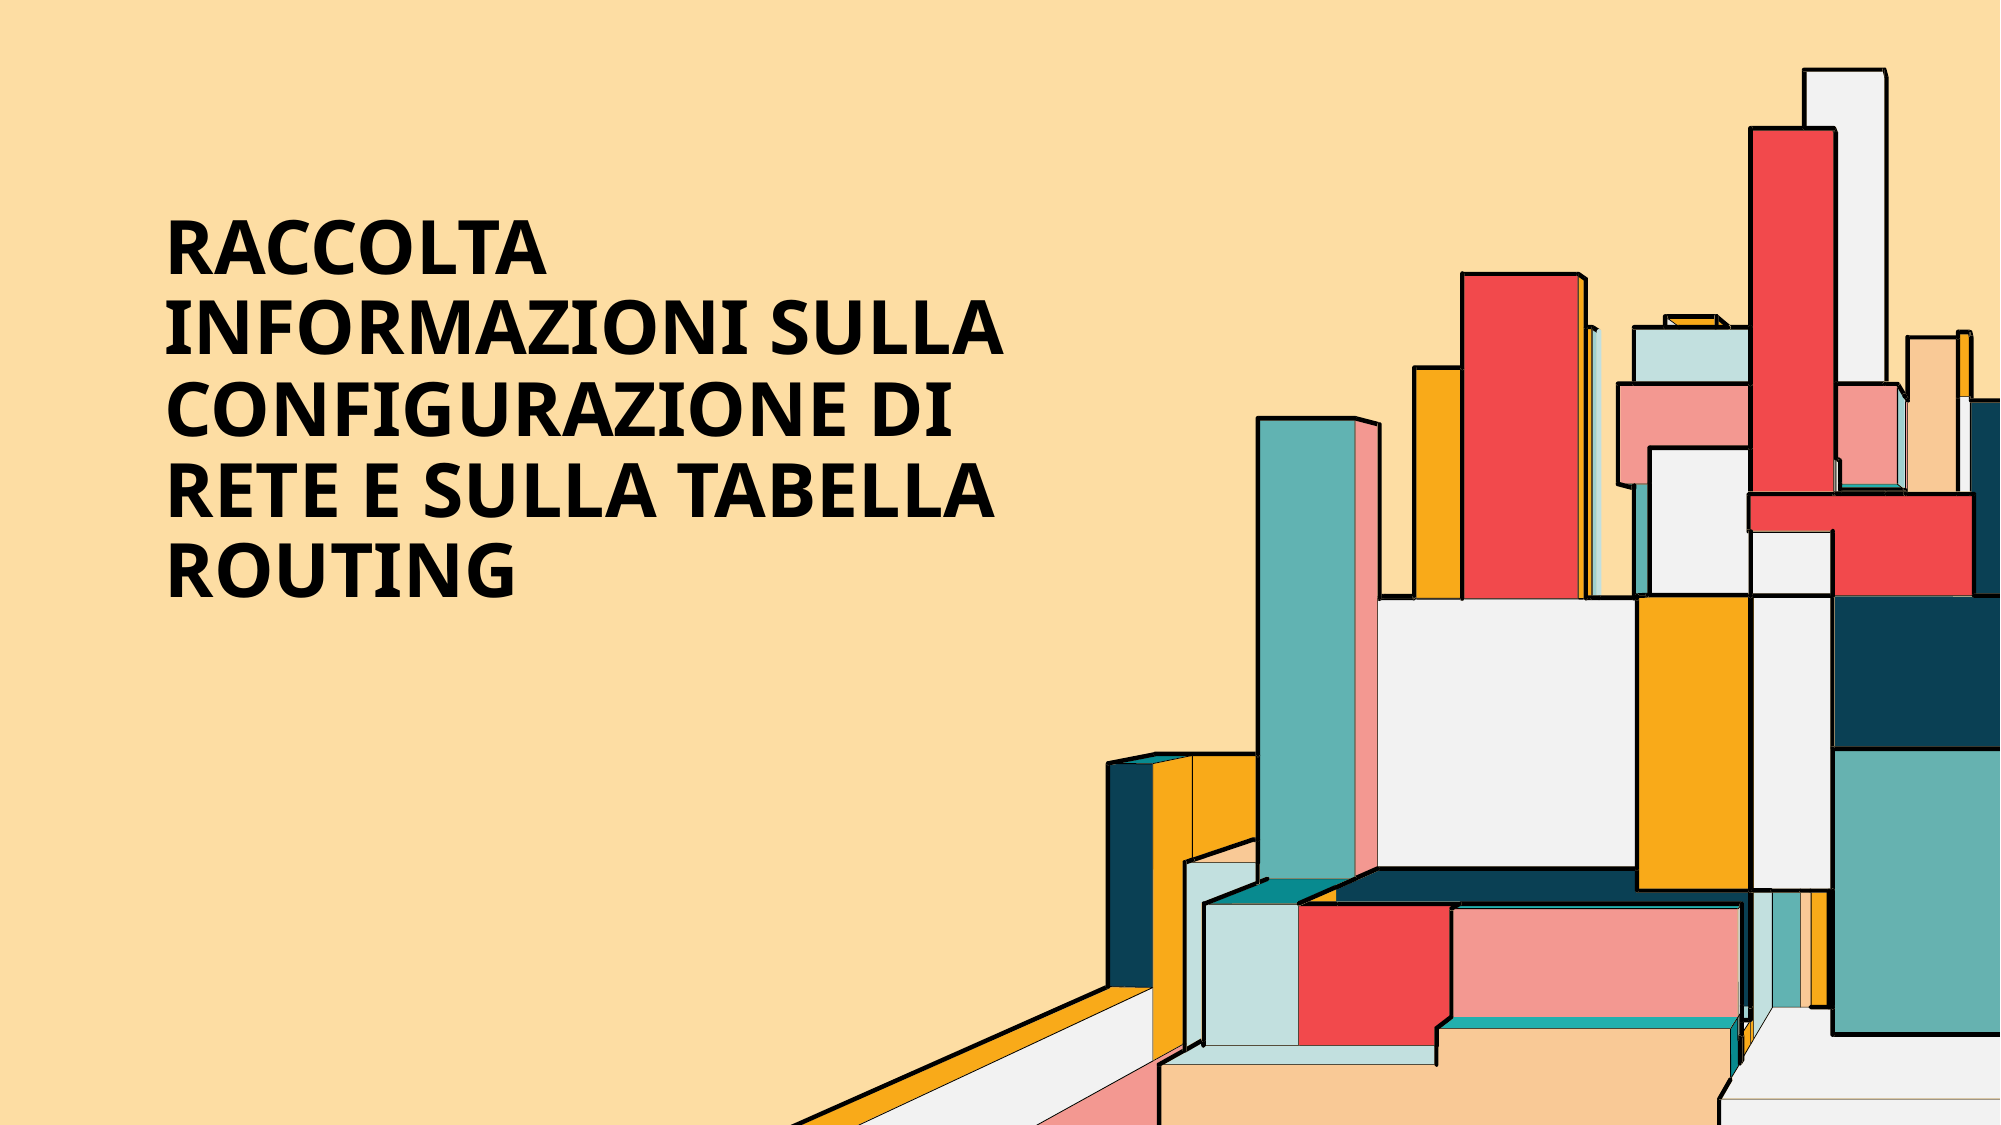

# Raccolta informazioni sulla configurazione di rete e sulla tabella routing